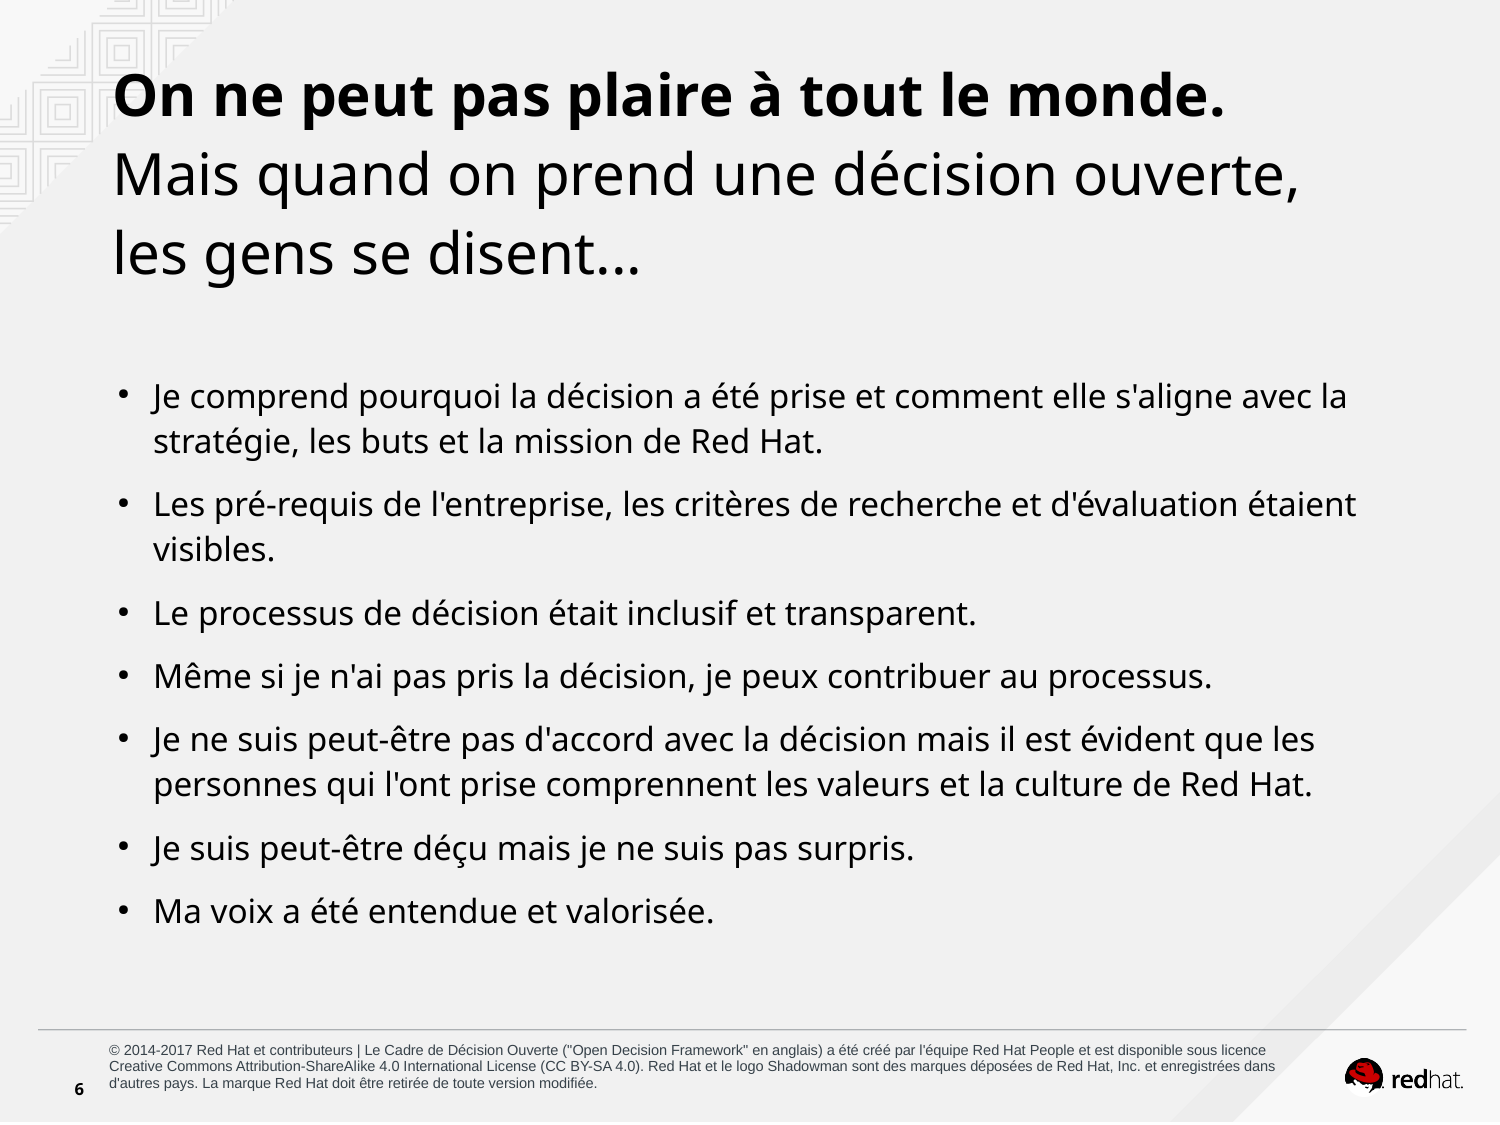

# On ne peut pas plaire à tout le monde. Mais quand on prend une décision ouverte, les gens se disent...
Je comprend pourquoi la décision a été prise et comment elle s'aligne avec la stratégie, les buts et la mission de Red Hat.
Les pré-requis de l'entreprise, les critères de recherche et d'évaluation étaient visibles.
Le processus de décision était inclusif et transparent.
Même si je n'ai pas pris la décision, je peux contribuer au processus.
Je ne suis peut-être pas d'accord avec la décision mais il est évident que les personnes qui l'ont prise comprennent les valeurs et la culture de Red Hat.
Je suis peut-être déçu mais je ne suis pas surpris.
Ma voix a été entendue et valorisée.
INSERT DESIGNATOR, IF NEEDED
6